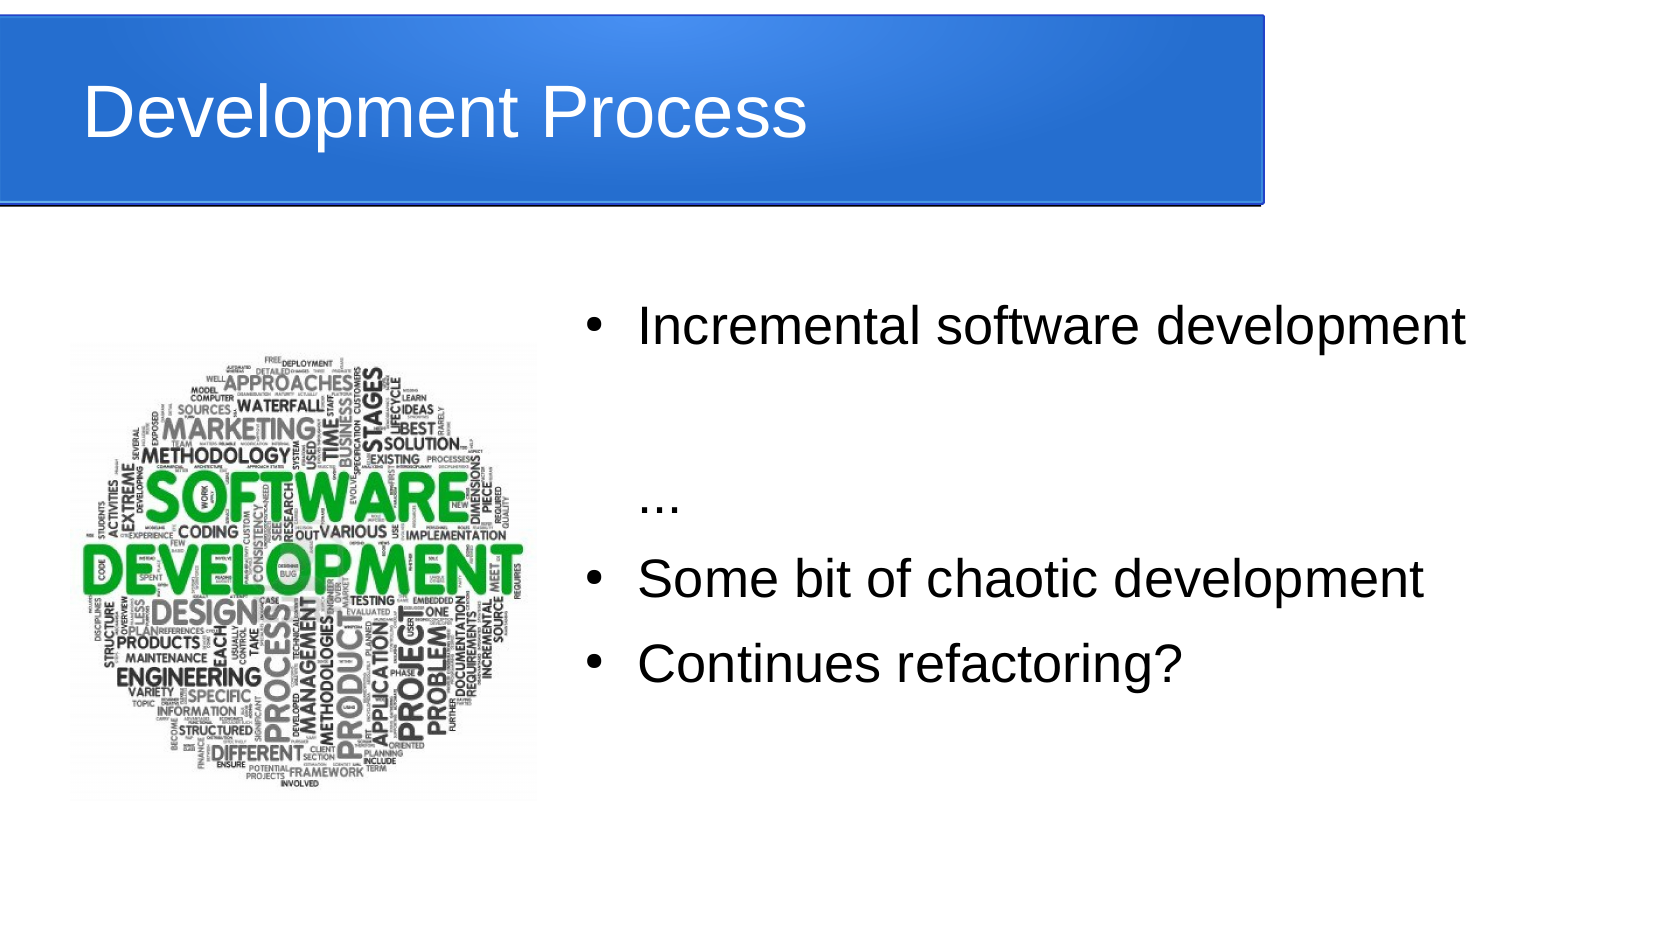

# Development Process
Incremental software development
...
Some bit of chaotic development
Continues refactoring?